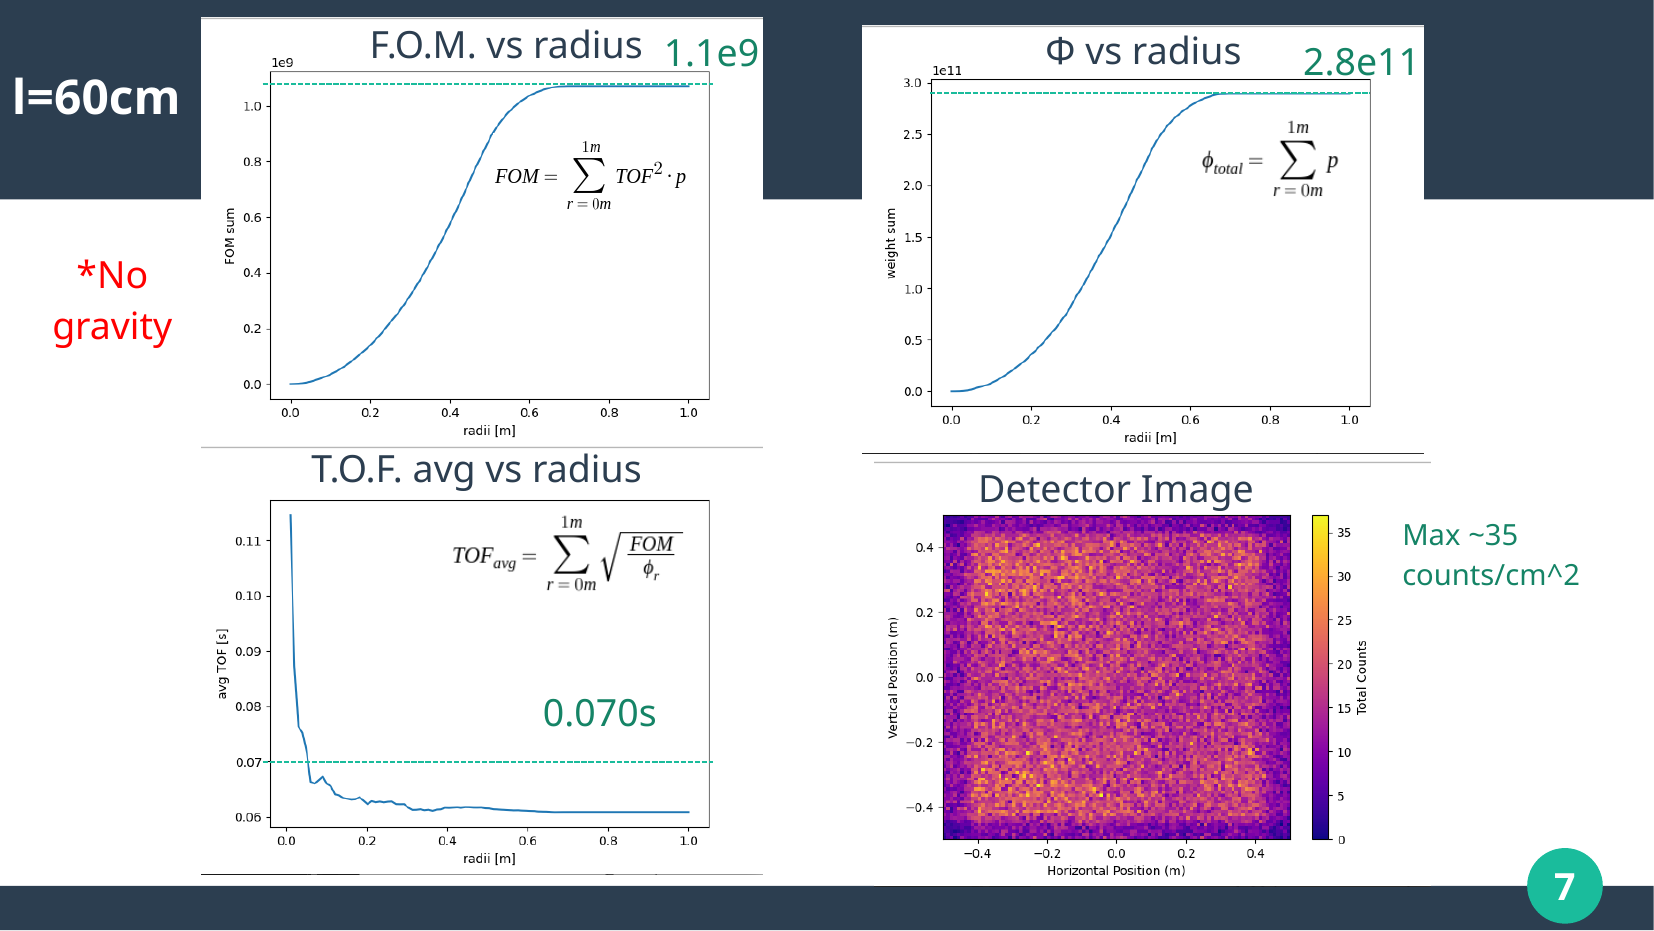

F.O.M. vs radius
Φ vs radius
1.1e9
2.8e11
# l=60cm
*No gravity
T.O.F. avg vs radius
Detector Image
Max ~35 counts/cm^2
0.070s